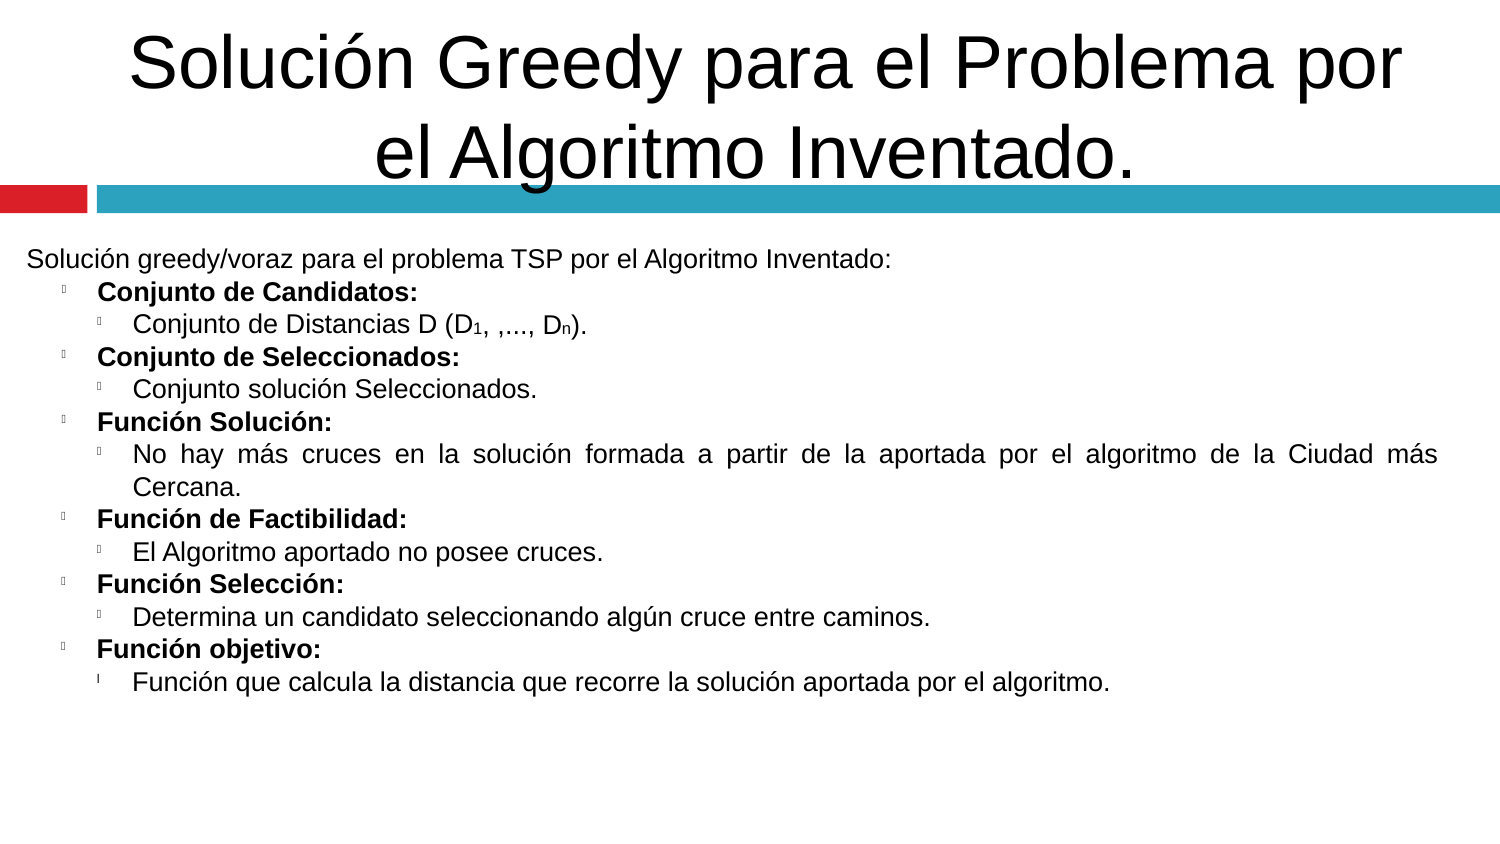

Solución Greedy para el Problema por el Algoritmo Inventado.
Solución greedy/voraz para el problema TSP por el Algoritmo Inventado:
Conjunto de Candidatos:
Conjunto de Distancias D (D1, ,..., Dn).
Conjunto de Seleccionados:
Conjunto solución Seleccionados.
Función Solución:
No hay más cruces en la solución formada a partir de la aportada por el algoritmo de la Ciudad más Cercana.
Función de Factibilidad:
El Algoritmo aportado no posee cruces.
Función Selección:
Determina un candidato seleccionando algún cruce entre caminos.
Función objetivo:
Función que calcula la distancia que recorre la solución aportada por el algoritmo.